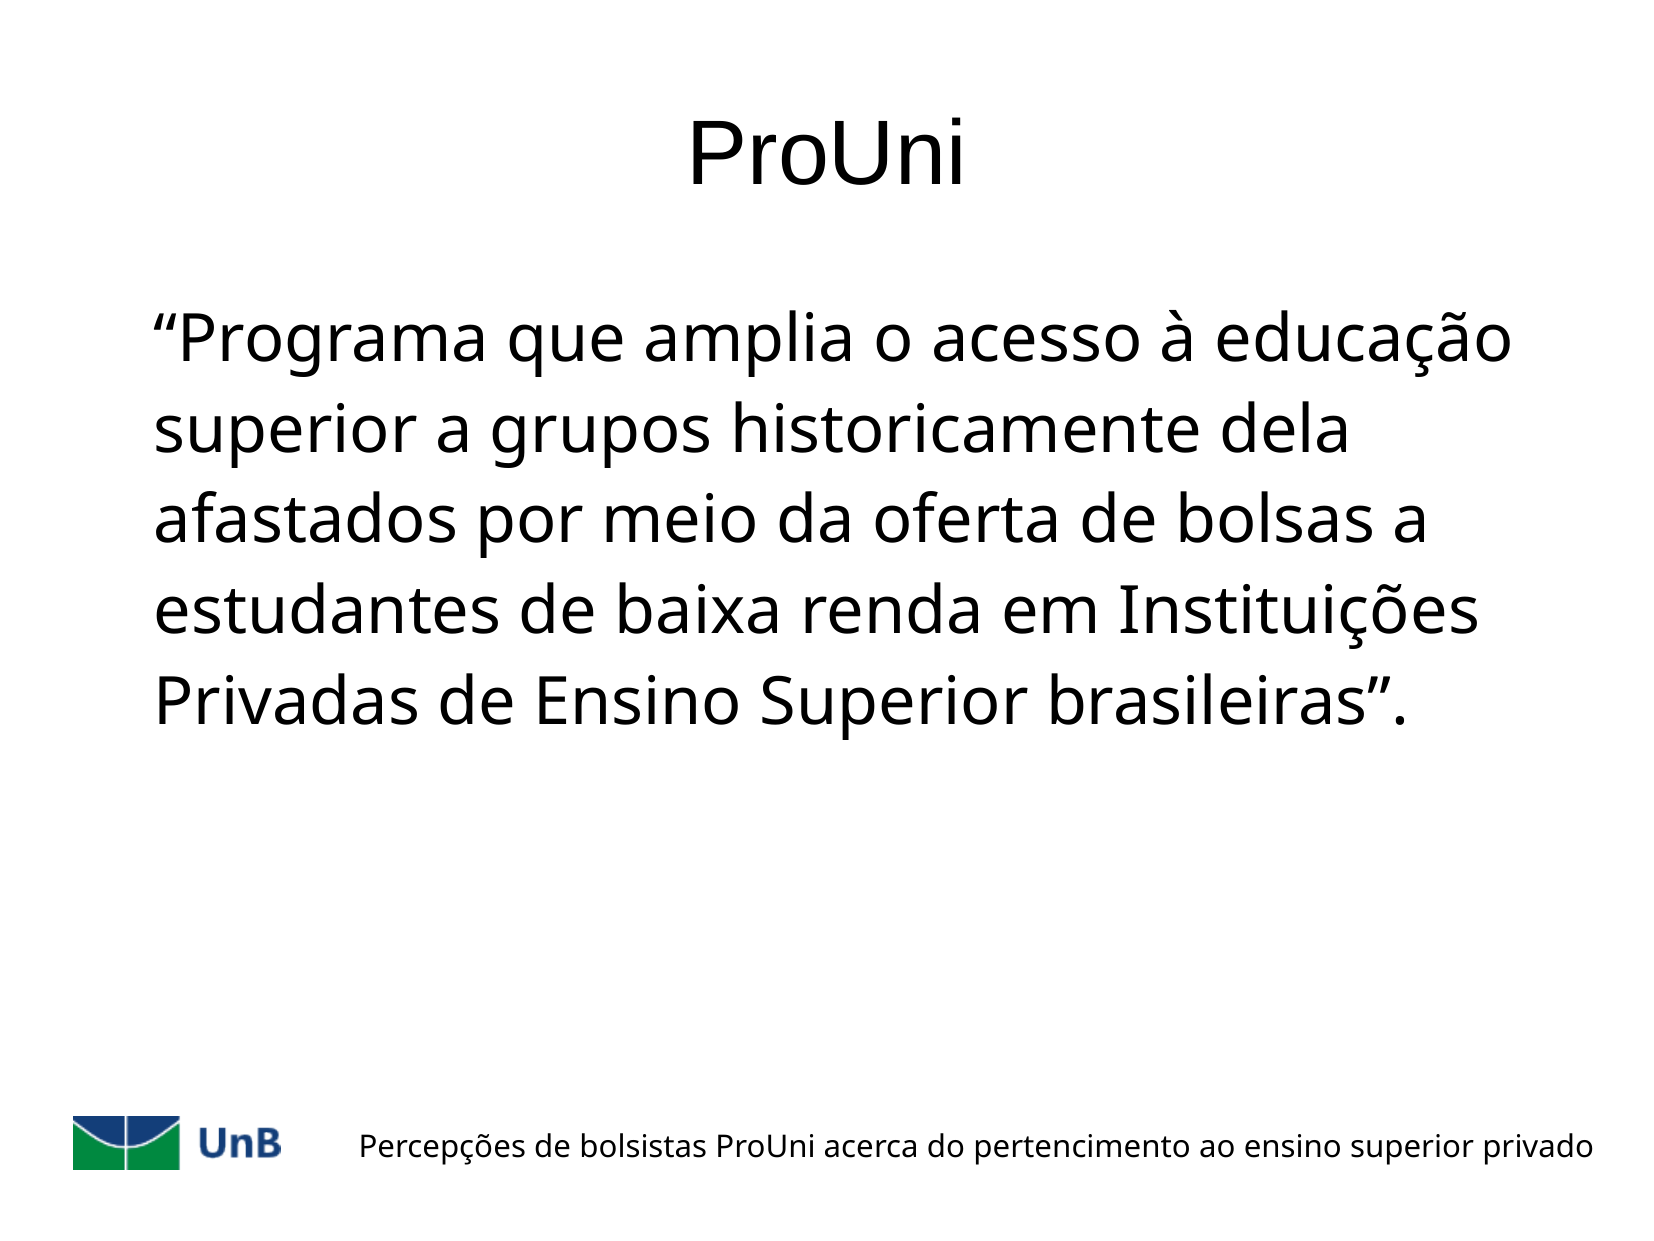

# ProUni
“Programa que amplia o acesso à educação superior a grupos historicamente dela afastados por meio da oferta de bolsas a estudantes de baixa renda em Instituições Privadas de Ensino Superior brasileiras”.
Percepções de bolsistas ProUni acerca do pertencimento ao ensino superior privado